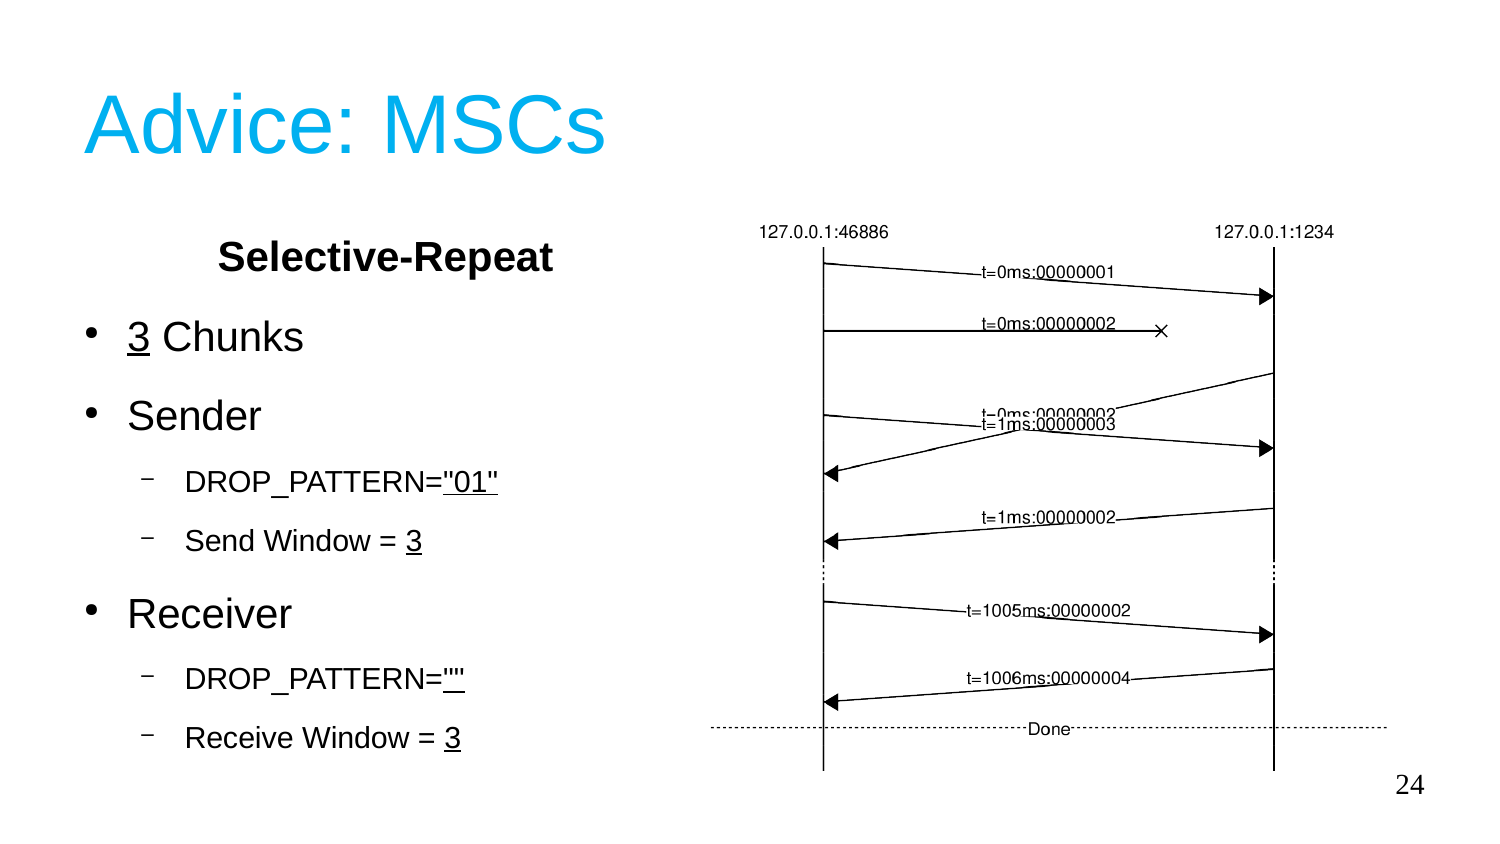

# Advice: MSCs
Selective-Repeat
3 Chunks
Sender
DROP_PATTERN="01"
Send Window = 3
Receiver
DROP_PATTERN=""
Receive Window = 3
24